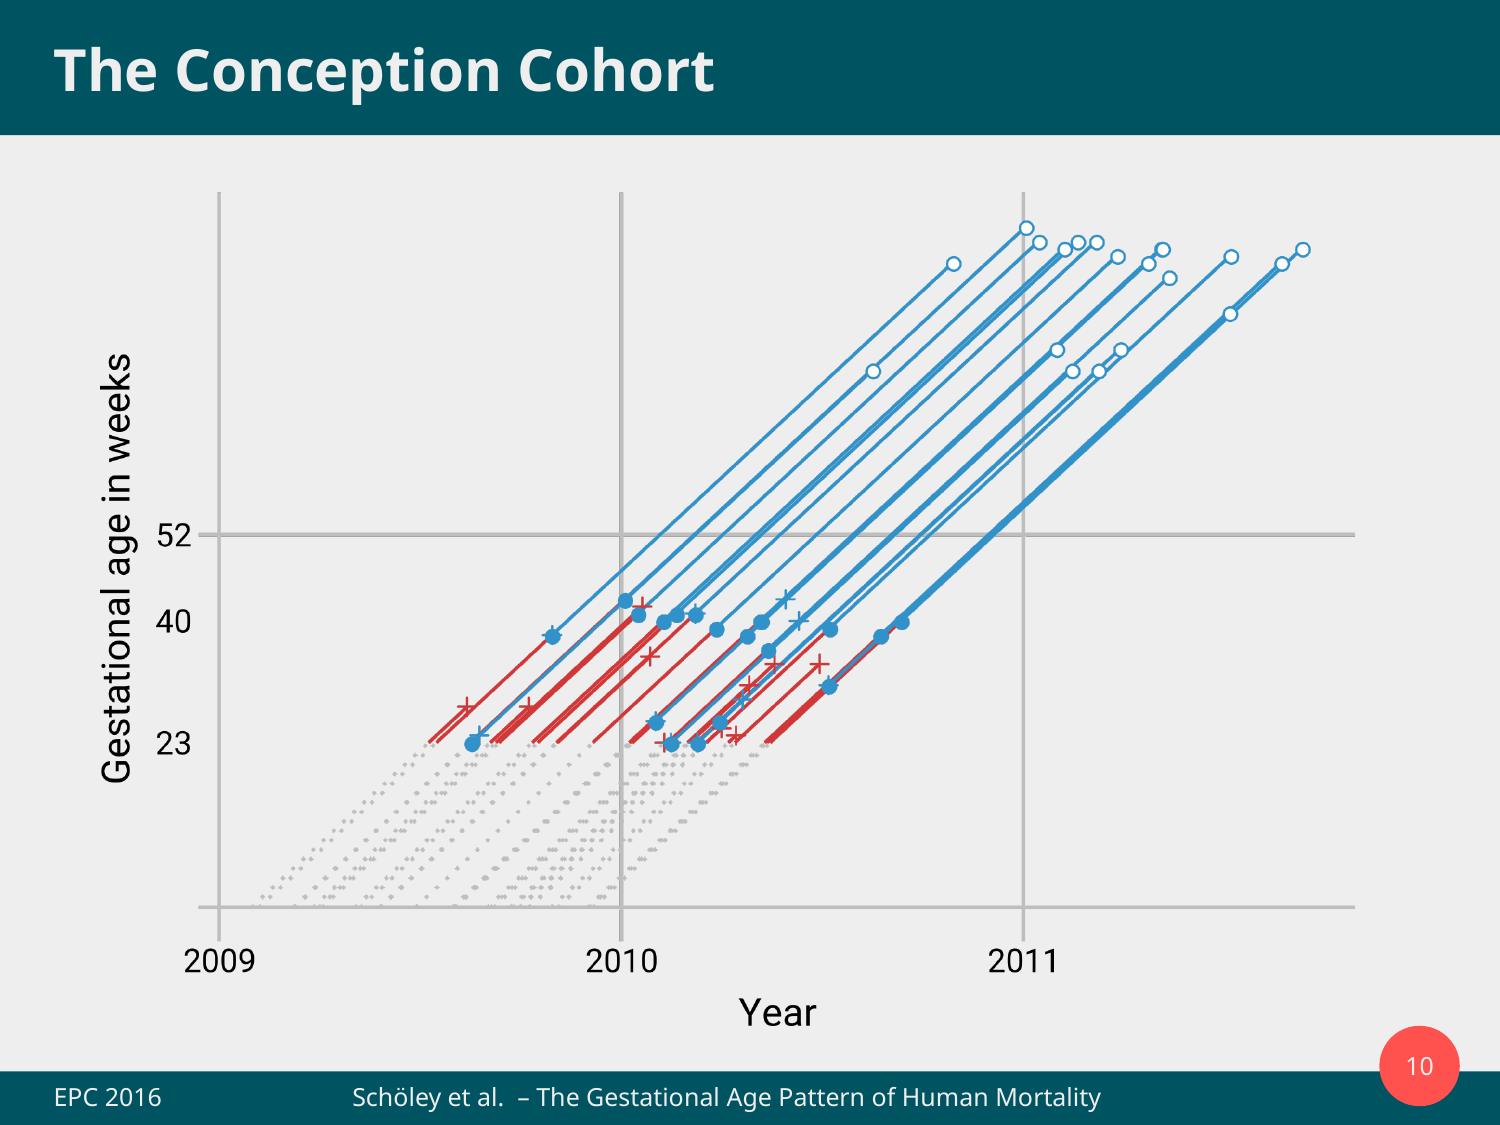

# The Conception Cohort
10
EPC 2016
Schöley et al. – The Gestational Age Pattern of Human Mortality